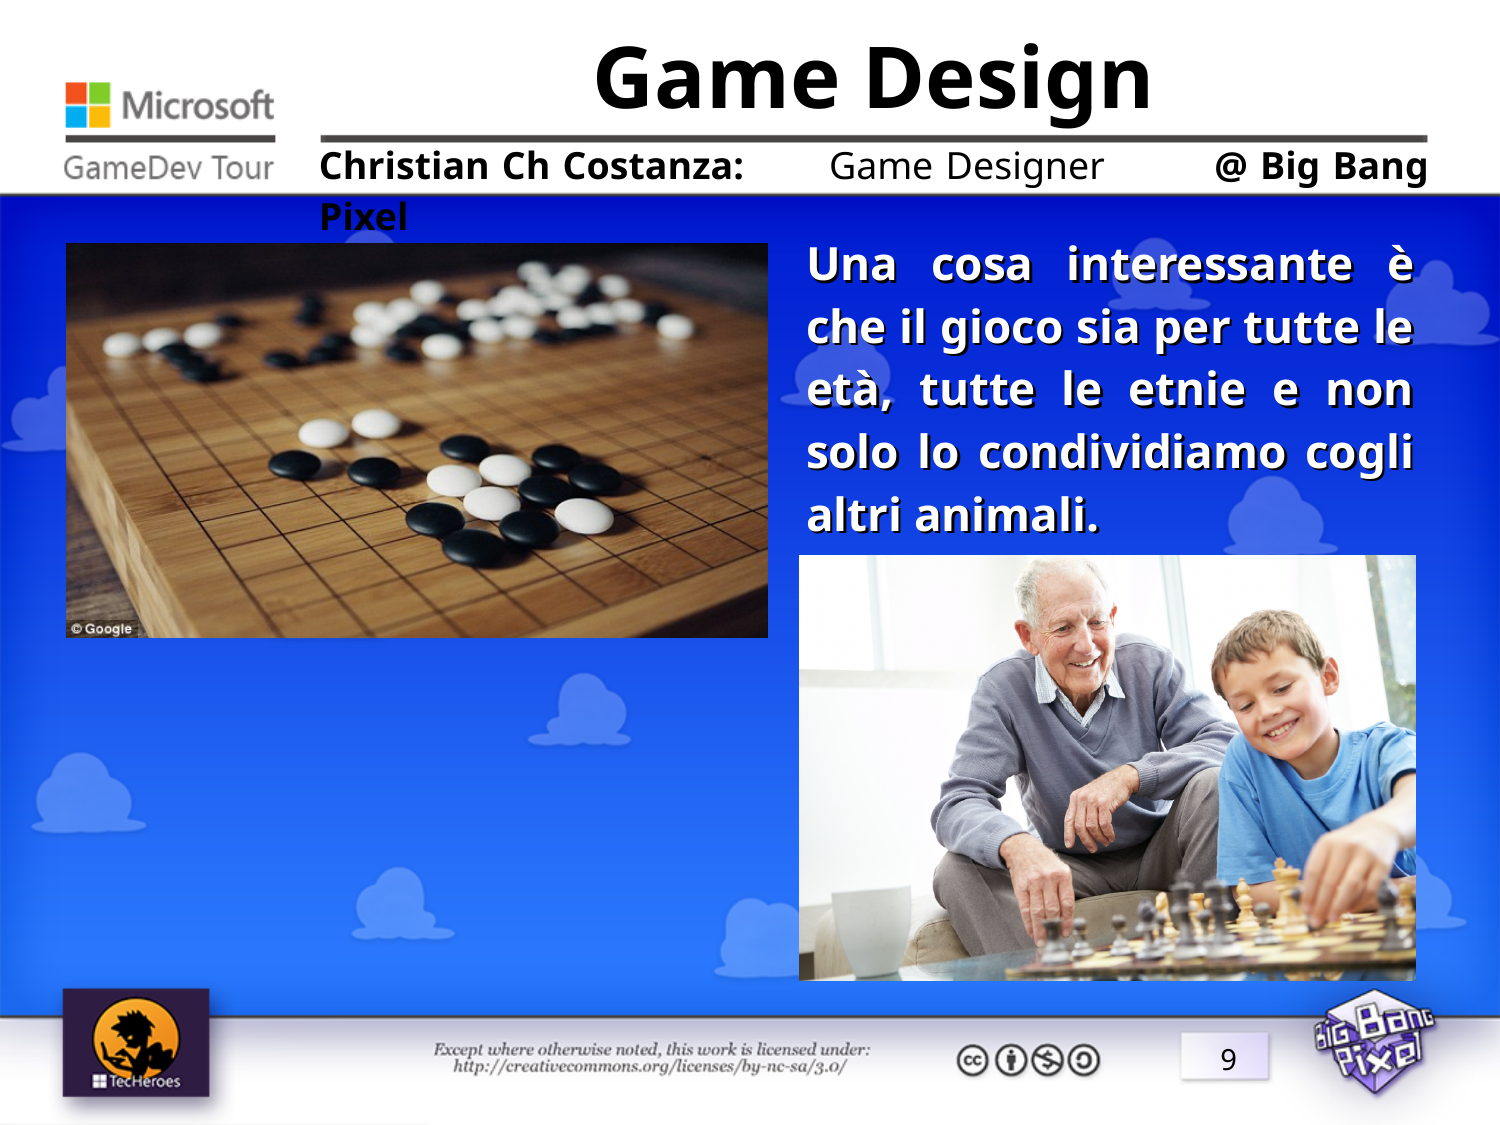

Game Design
Christian Ch Costanza: Game Designer @ Big Bang Pixel
Una cosa interessante è che il gioco sia per tutte le età, tutte le etnie e non solo lo condividiamo cogli altri animali.